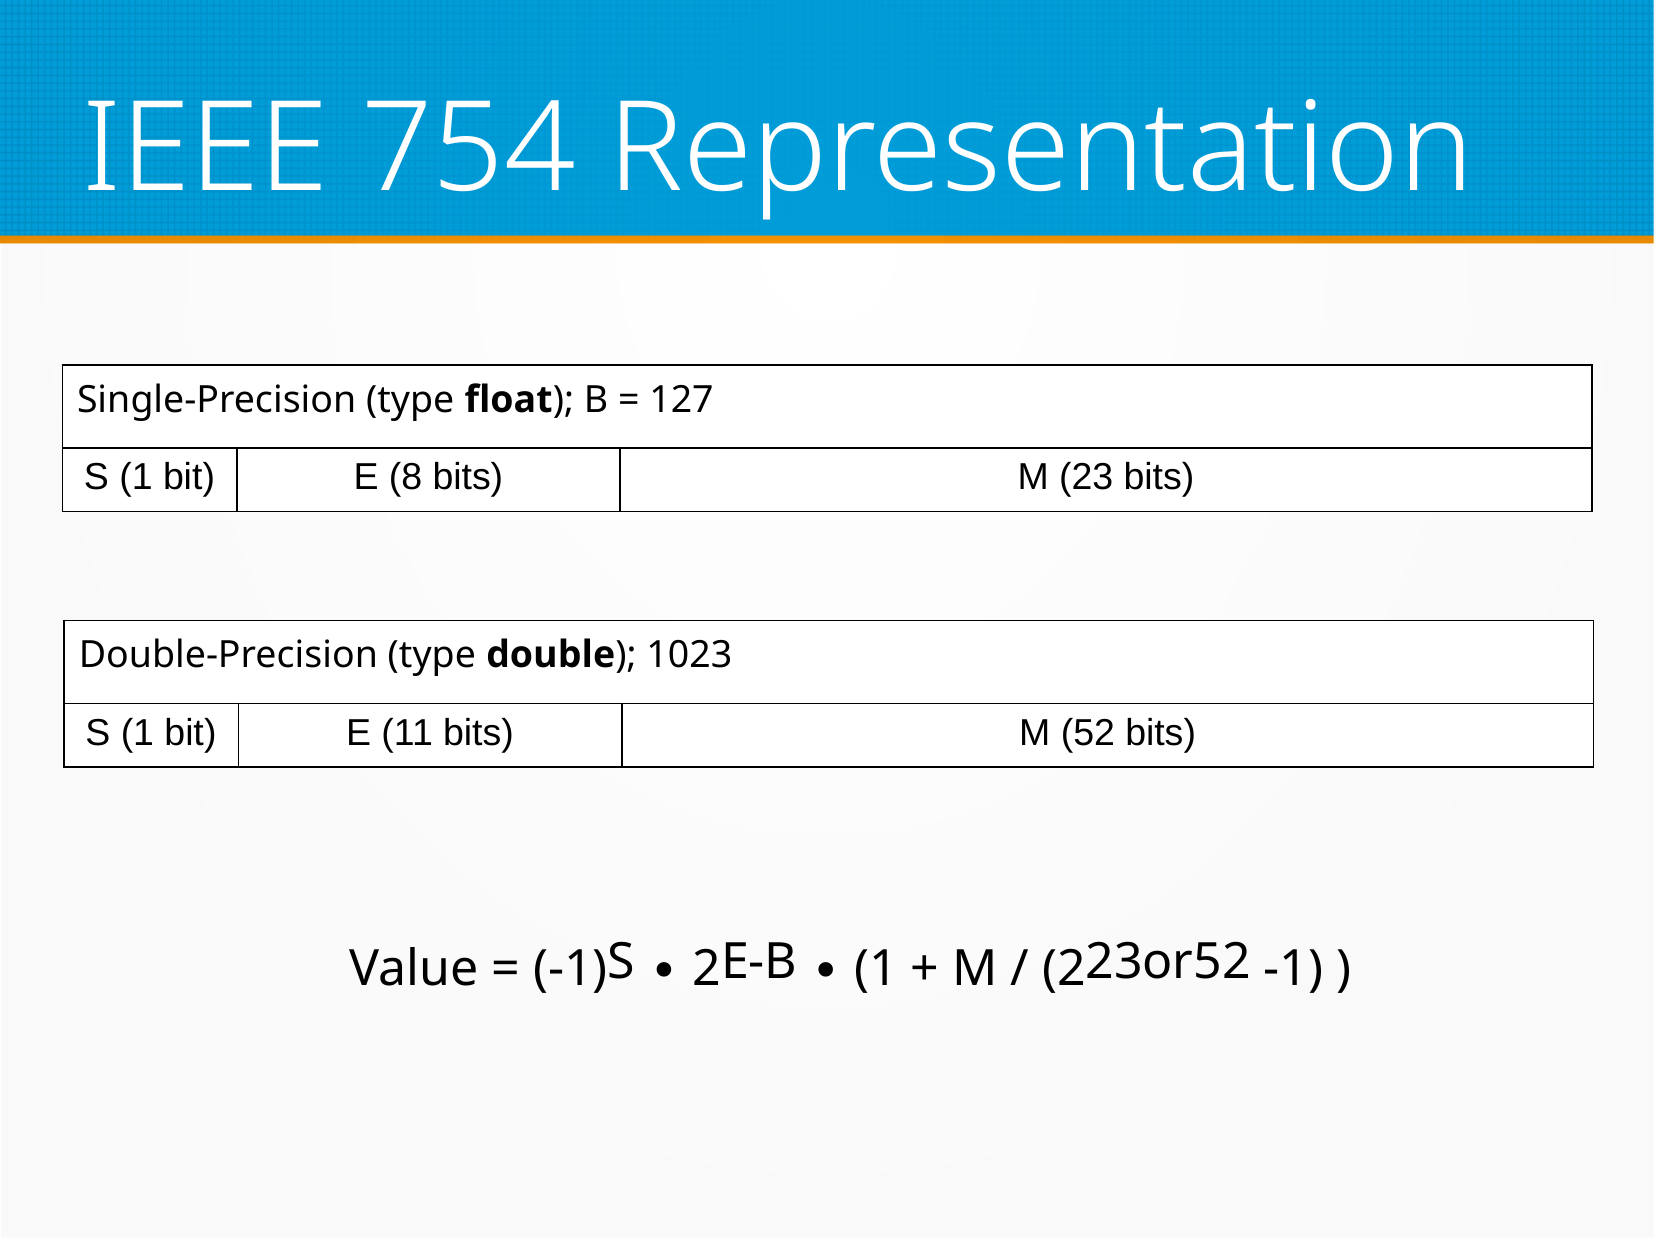

# IEEE 754 Representation
| Single-Precision (type float); B = 127 | | |
| --- | --- | --- |
| S (1 bit) | E (8 bits) | M (23 bits) |
| Double-Precision (type double); 1023 | | |
| --- | --- | --- |
| S (1 bit) | E (11 bits) | M (52 bits) |
Value = (-1)S ∙ 2E-B ∙ (1 + M / (223or52 -1) )